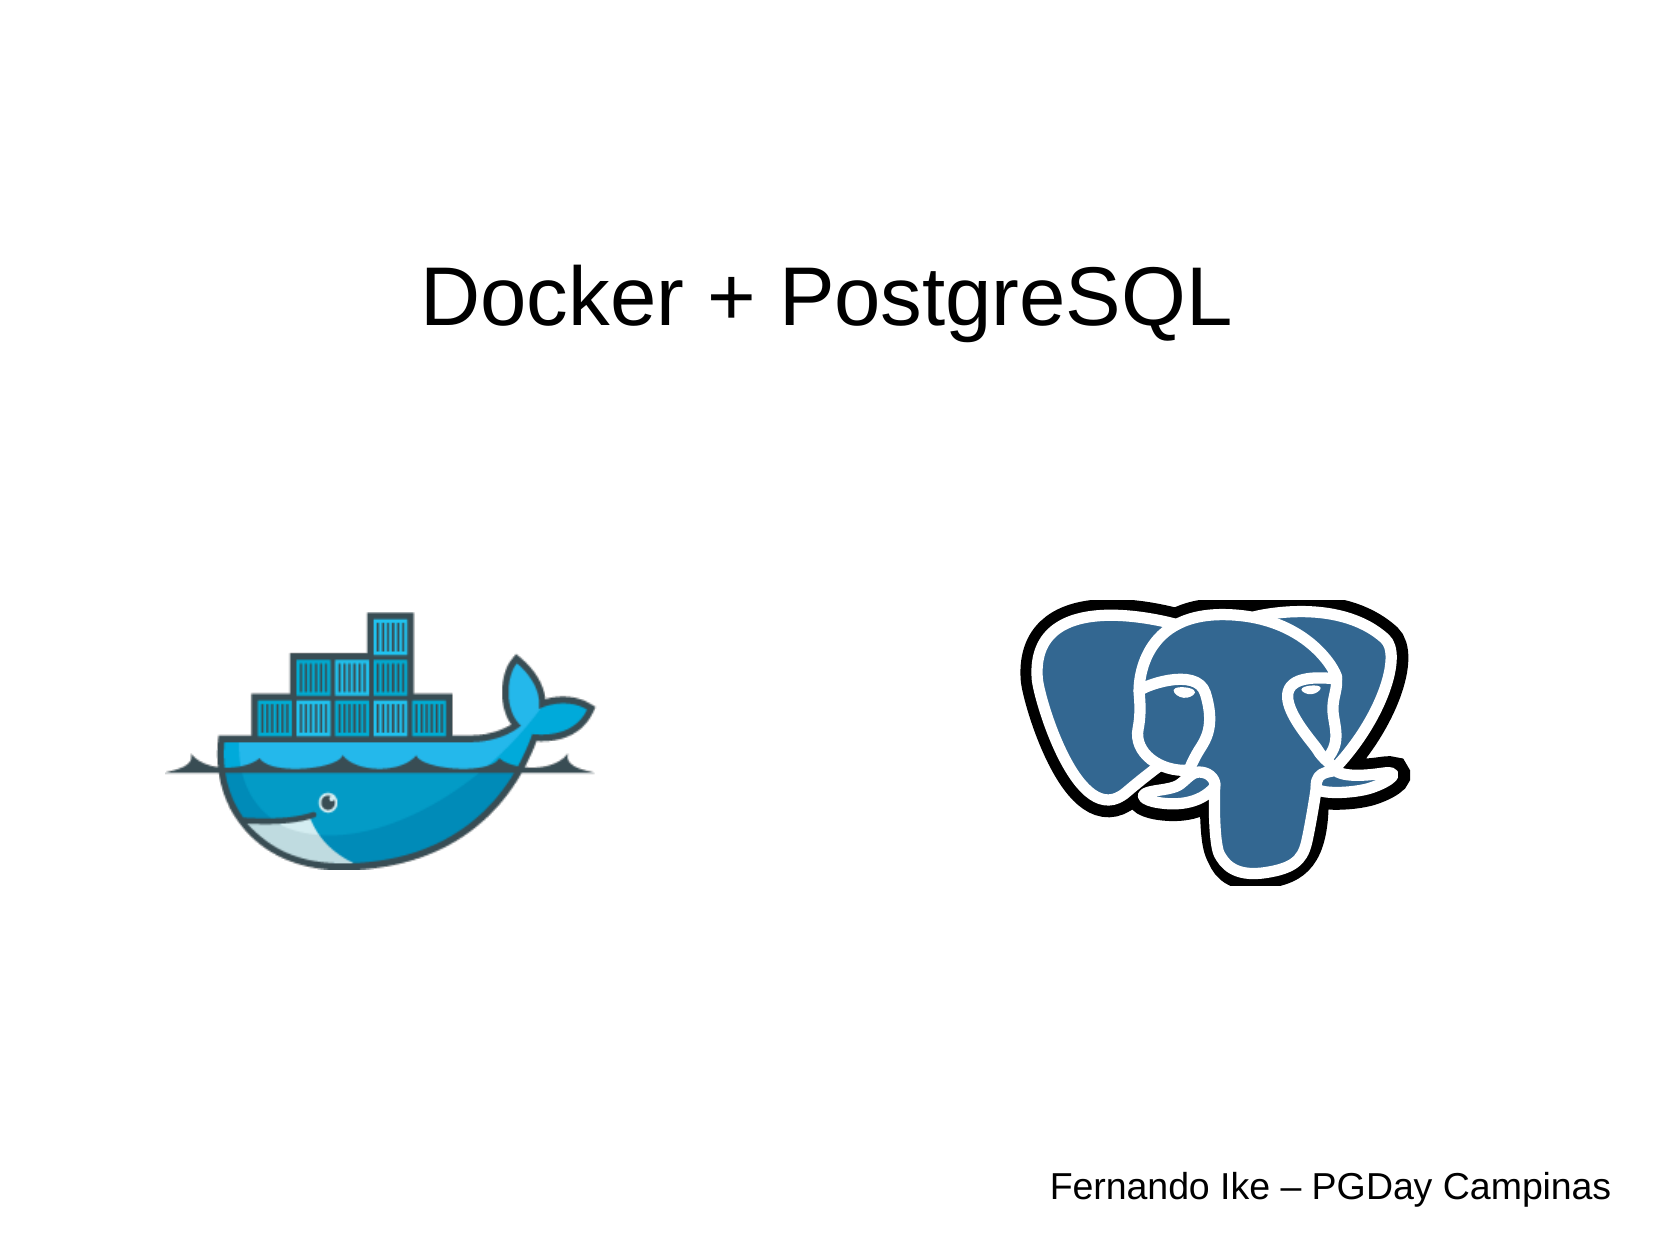

# Docker + PostgreSQL
Fernando Ike – PGDay Campinas